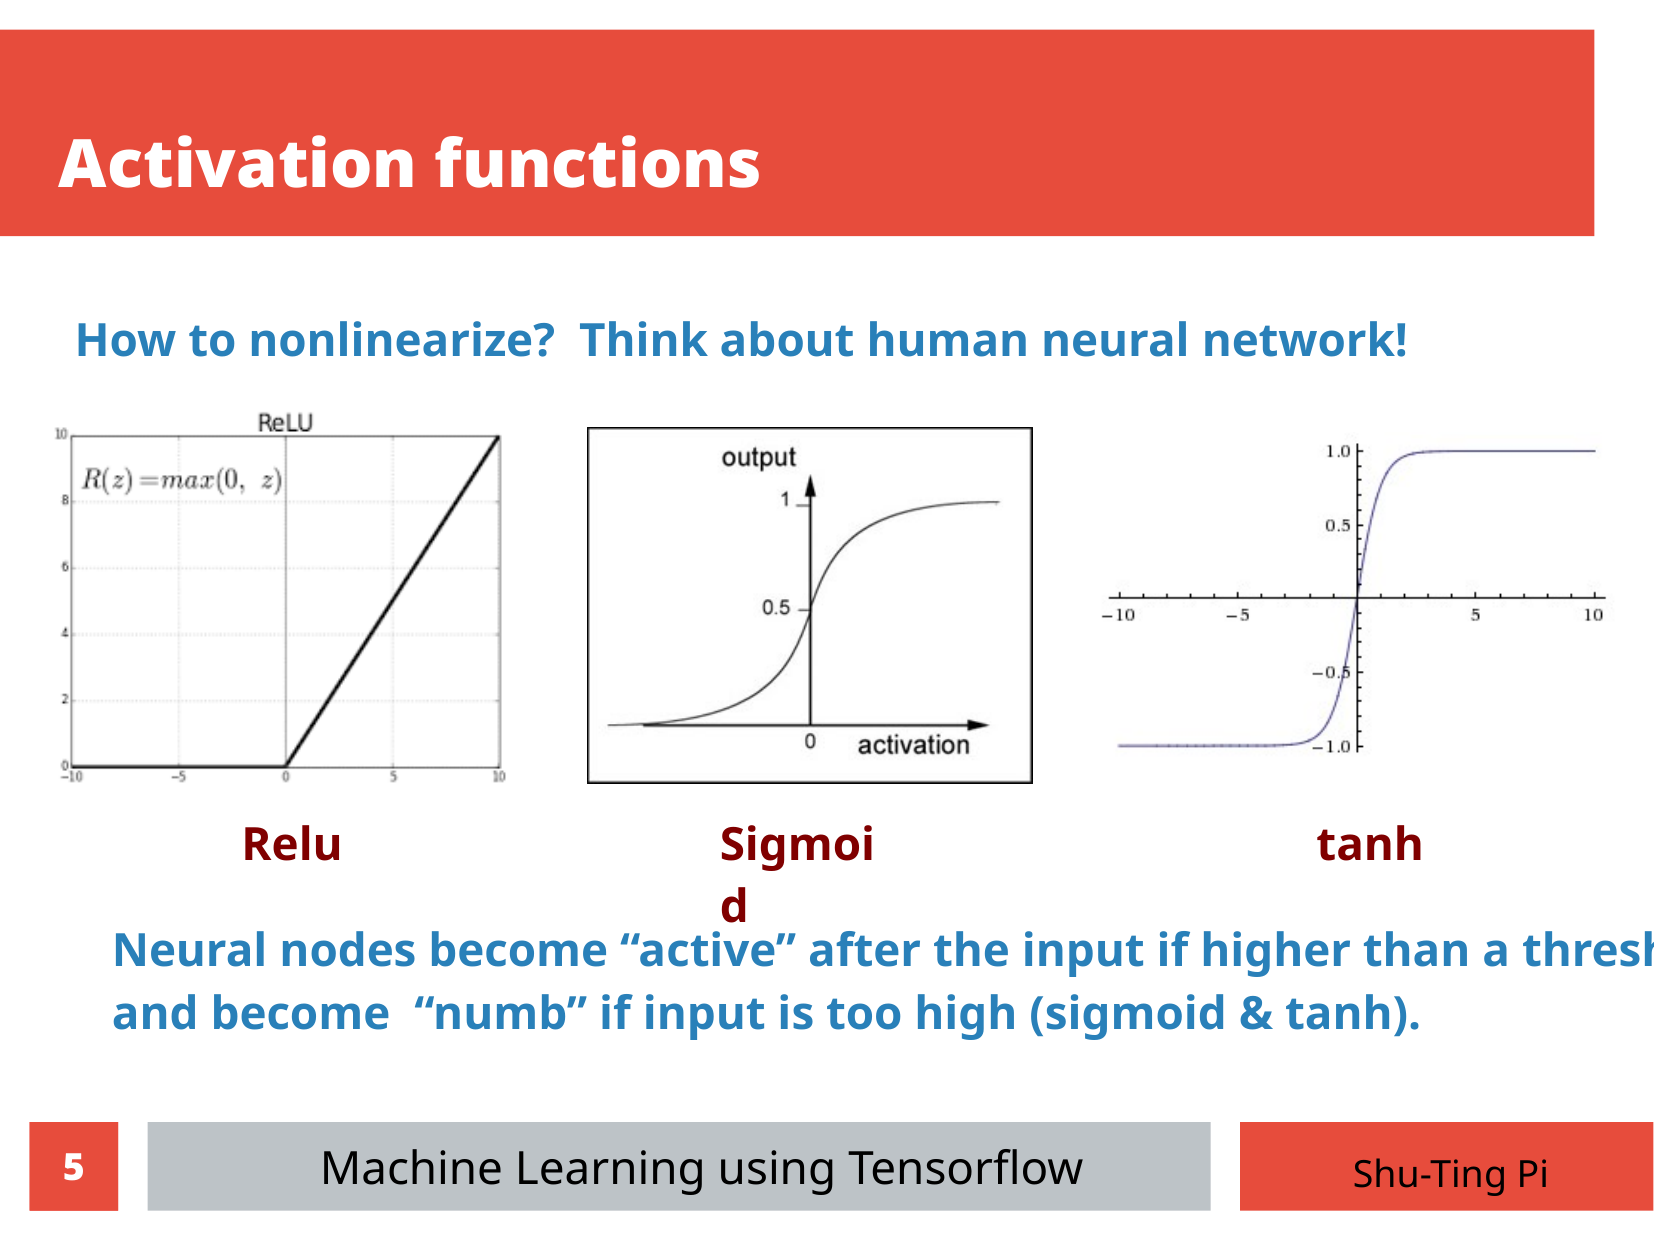

# Activation functions
How to nonlinearize? Think about human neural network!
Relu
Sigmoid
tanh
Neural nodes become “active” after the input if higher than a threshold
and become “numb” if input is too high (sigmoid & tanh).
5
Machine Learning using Tensorflow
Shu-Ting Pi